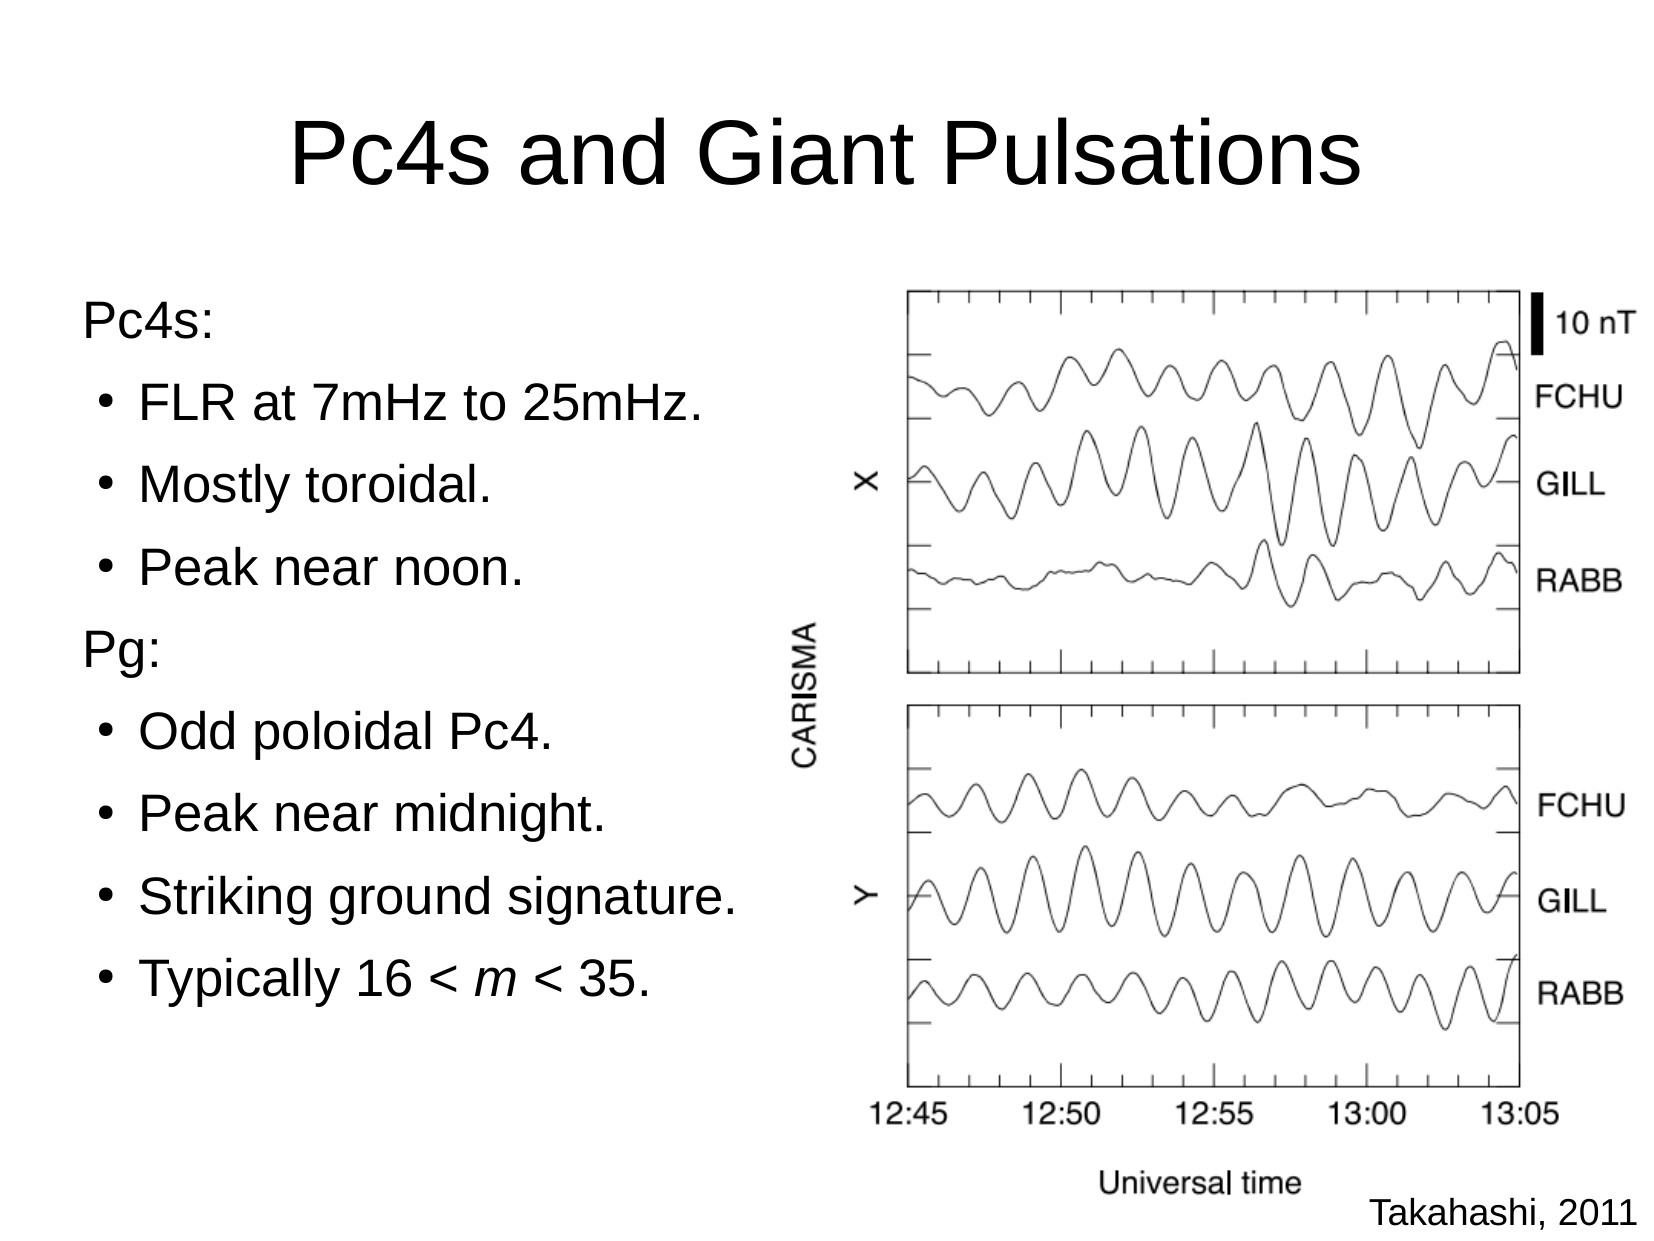

# Pc4s and Giant Pulsations
Takahashi, 2011
Pc4s:
FLR at 7mHz to 25mHz.
Mostly toroidal.
Peak near noon.
Pg:
Odd poloidal Pc4.
Peak near midnight.
Striking ground signature.
Typically 16 < m < 35.